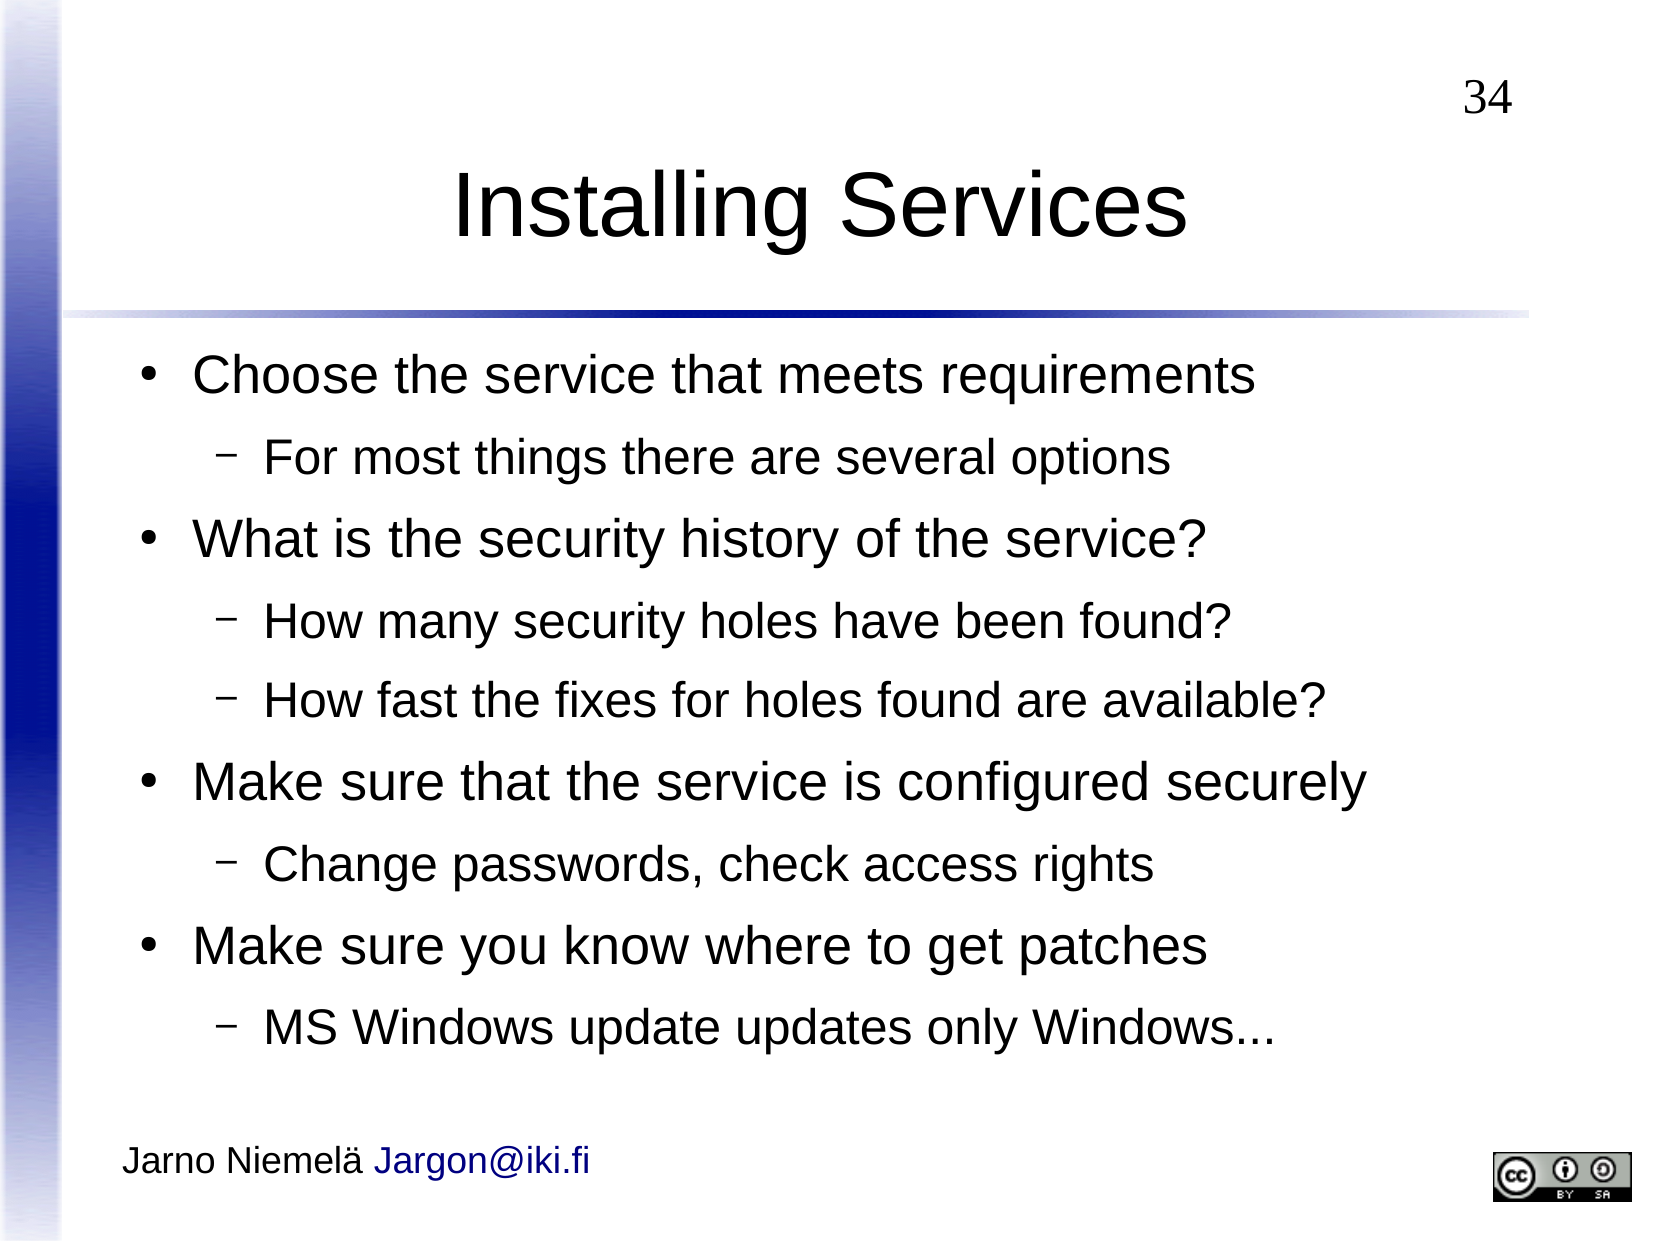

# Installing Services
Choose the service that meets requirements
For most things there are several options
What is the security history of the service?
How many security holes have been found?
How fast the fixes for holes found are available?
Make sure that the service is configured securely
Change passwords, check access rights
Make sure you know where to get patches
MS Windows update updates only Windows...